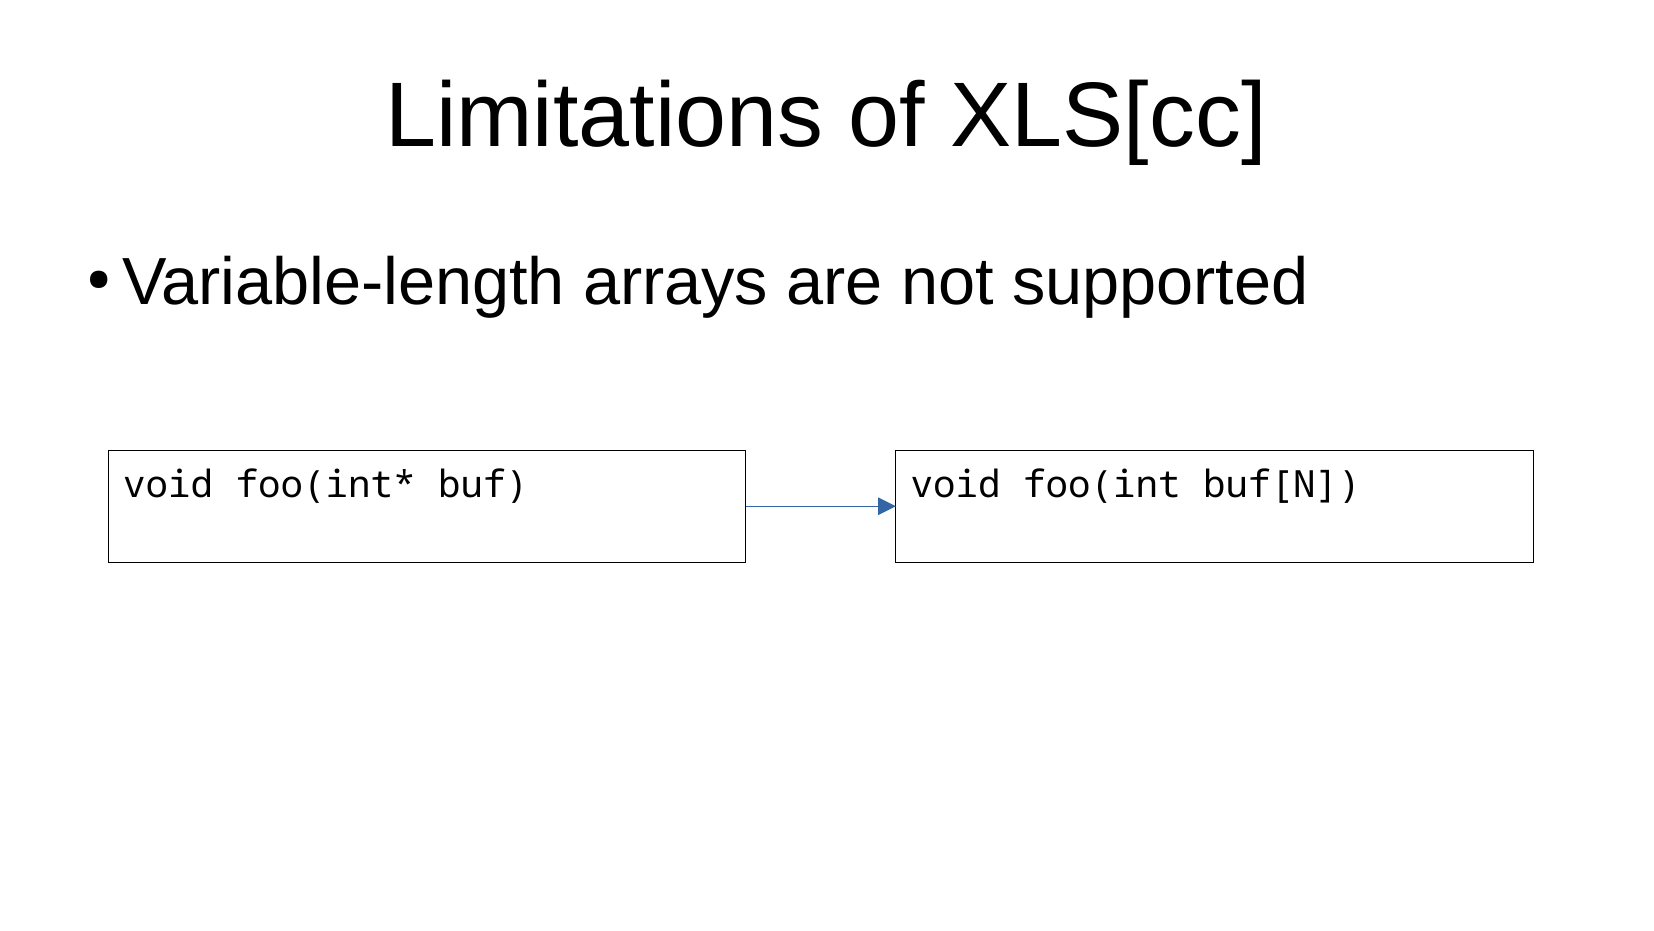

# Limitations of XLS[cc]
Variable-length arrays are not supported
void foo(int* buf)
void foo(int buf[N])